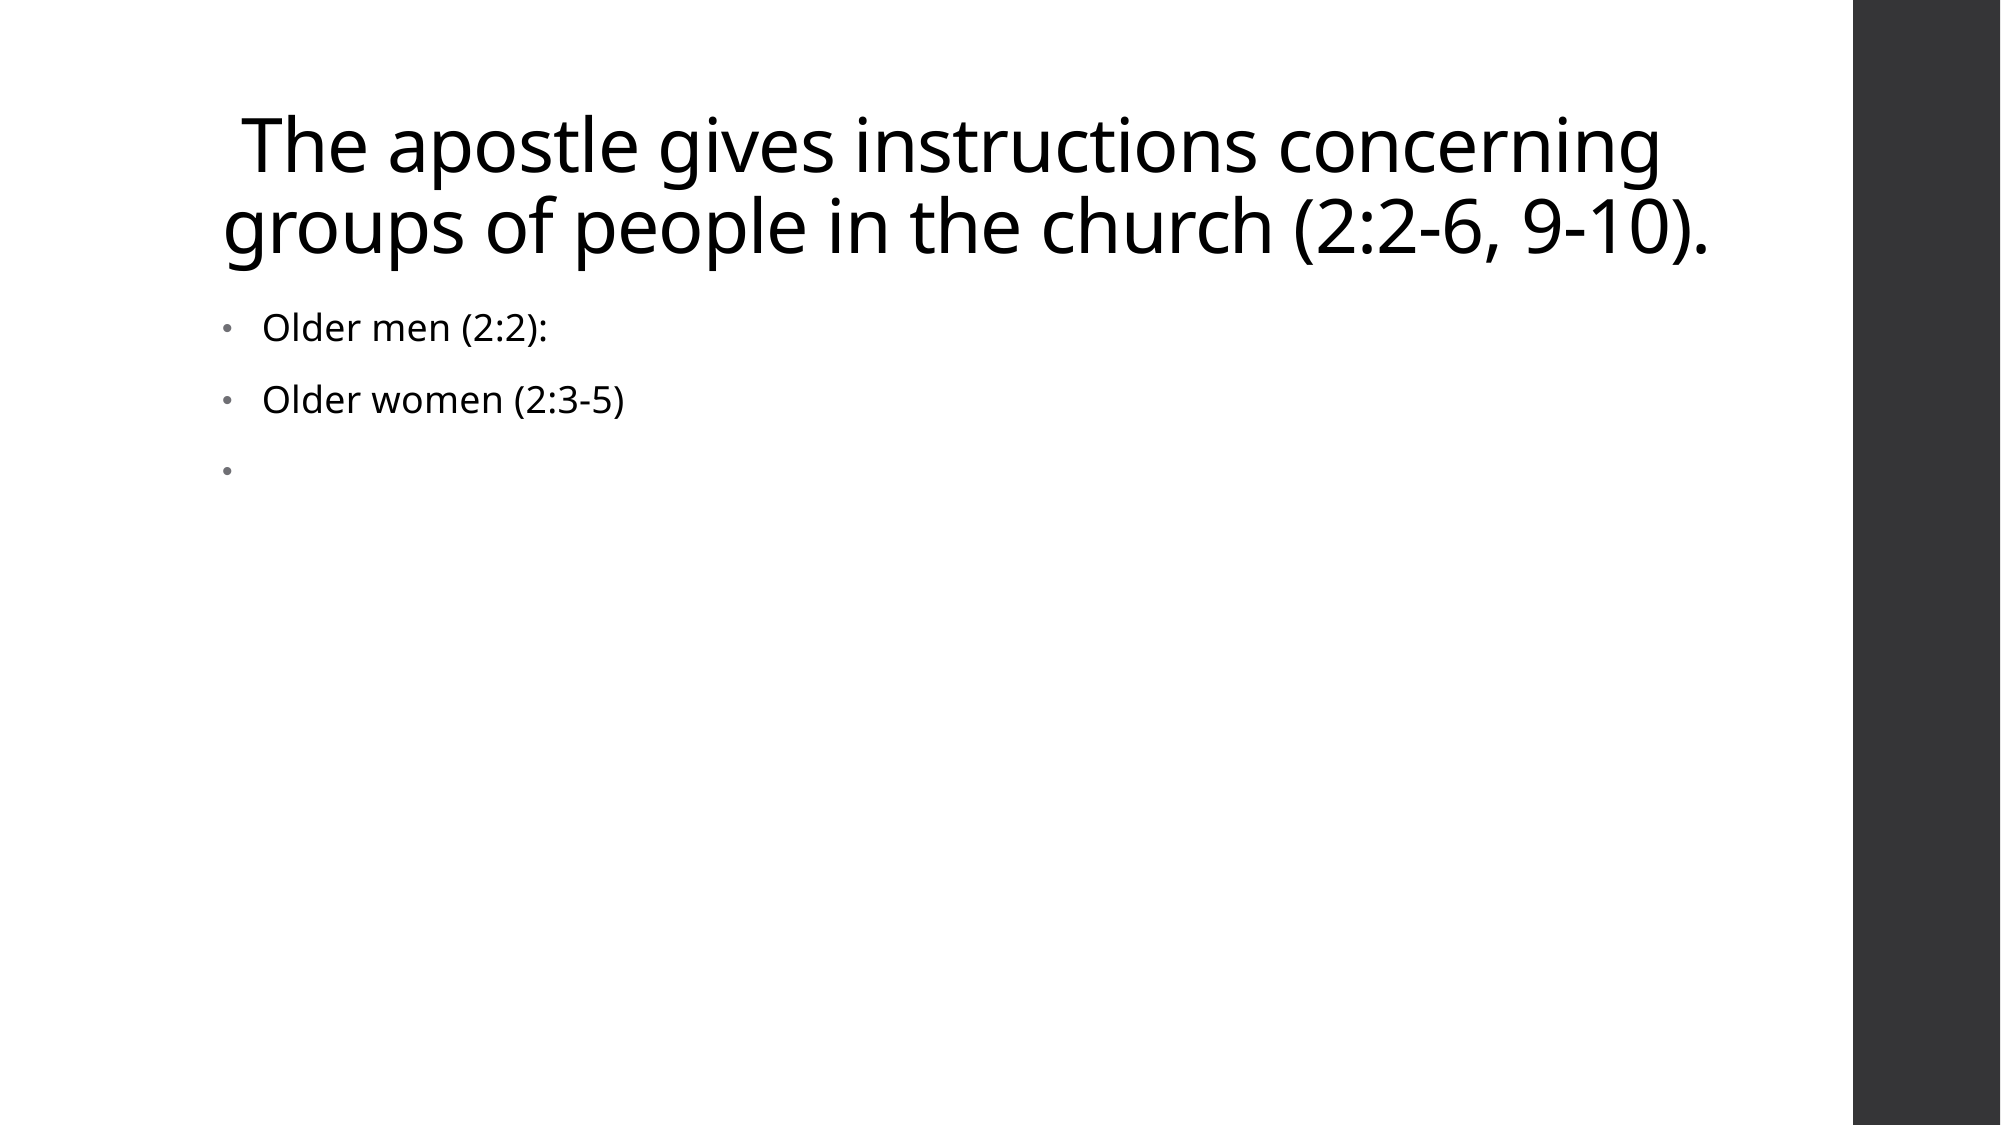

# The apostle gives instructions concerning groups of people in the church (2:2-6, 9-10).
 Older men (2:2):
 Older women (2:3-5)